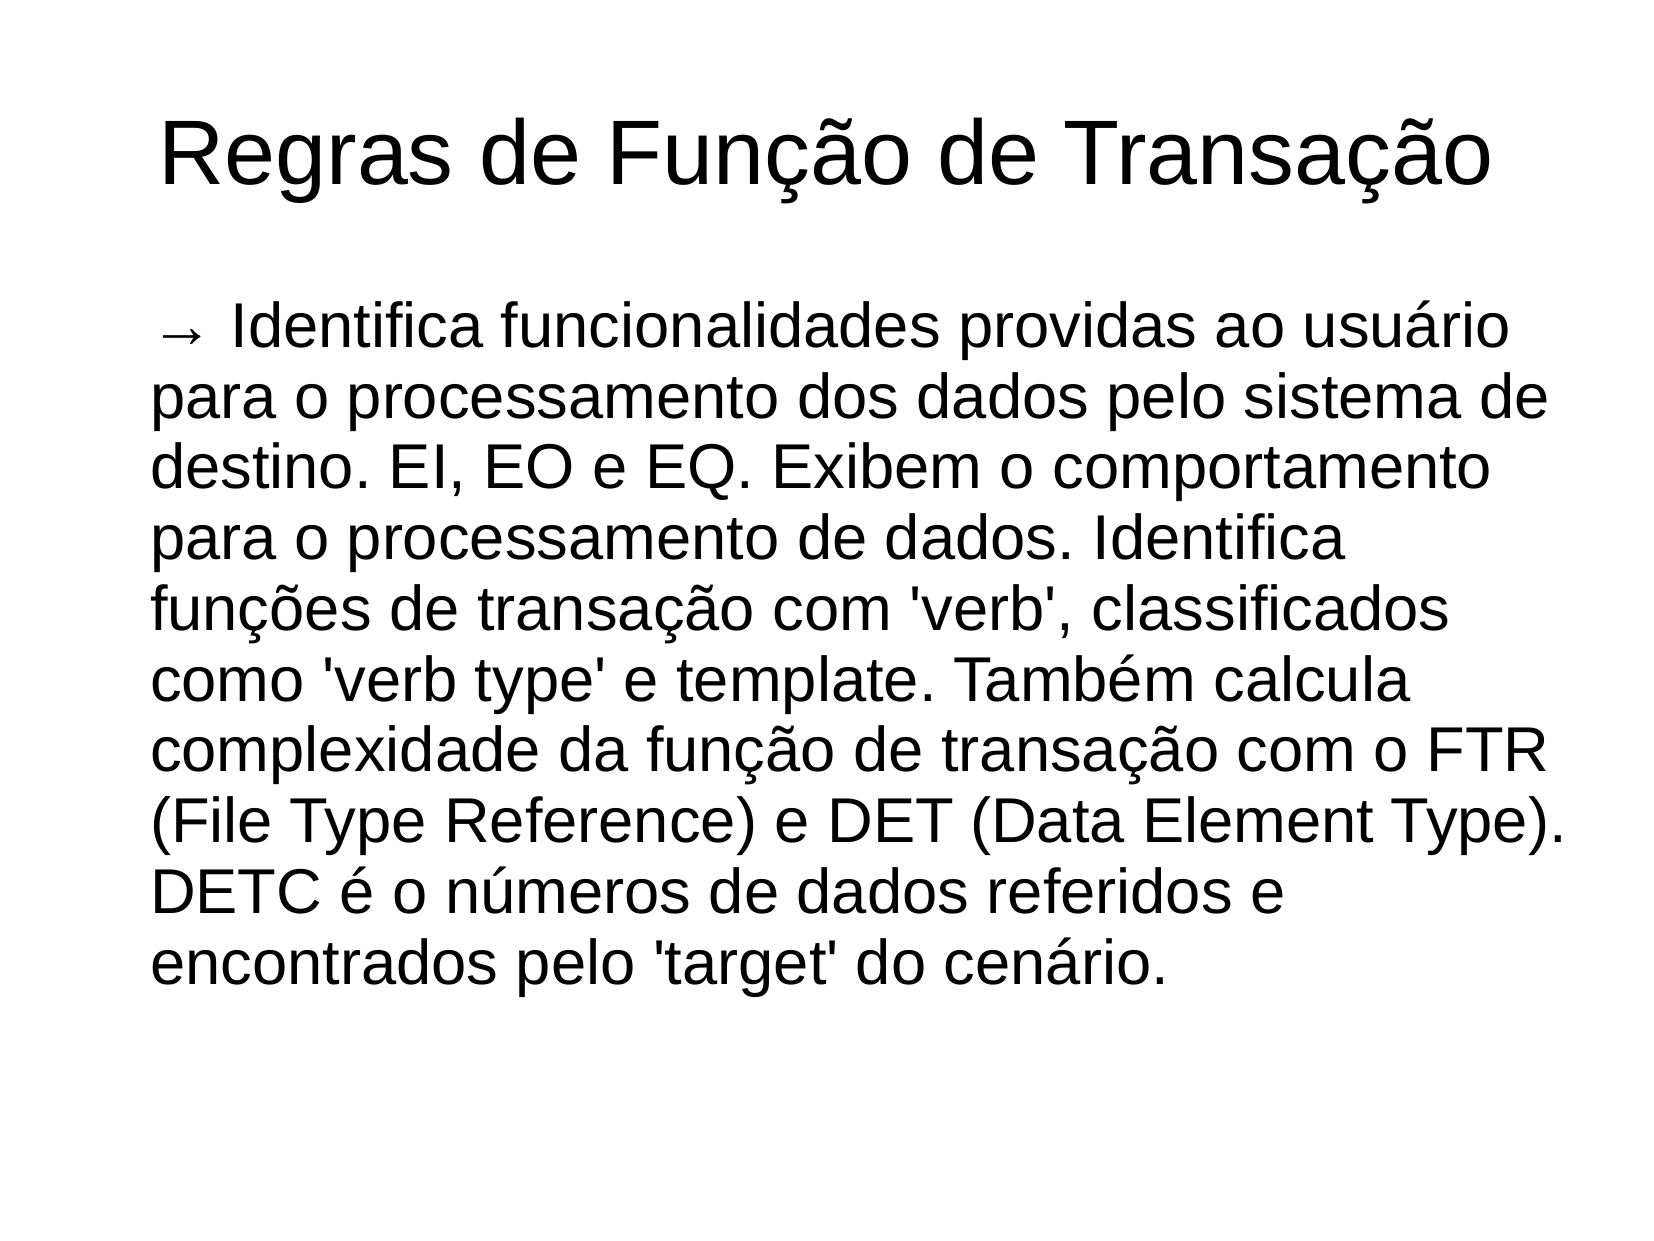

# Regras de Função de Transação
→ Identifica funcionalidades providas ao usuário para o processamento dos dados pelo sistema de destino. EI, EO e EQ. Exibem o comportamento para o processamento de dados. Identifica funções de transação com 'verb', classificados como 'verb type' e template. Também calcula complexidade da função de transação com o FTR (File Type Reference) e DET (Data Element Type). DETC é o números de dados referidos e encontrados pelo 'target' do cenário.